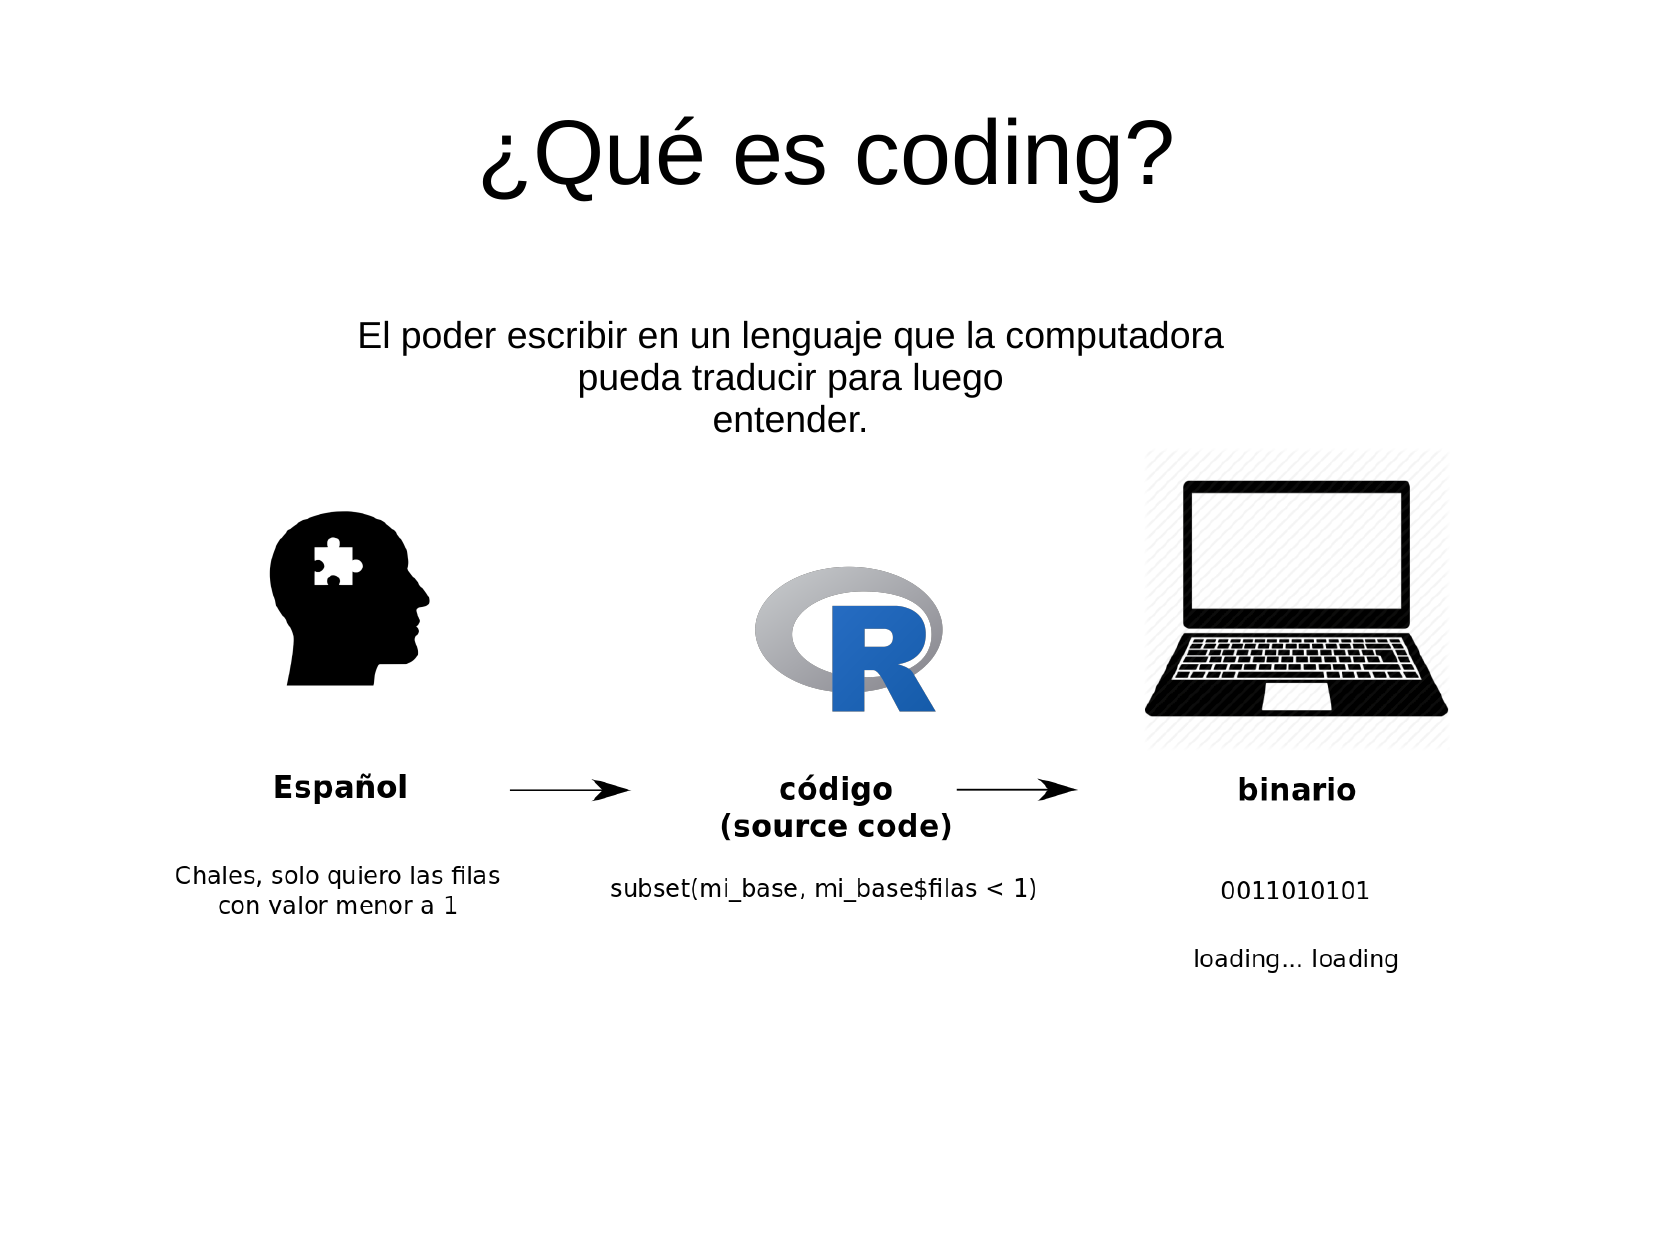

# ¿Qué es coding?
El poder escribir en un lenguaje que la computadora pueda traducir para luego
entender.